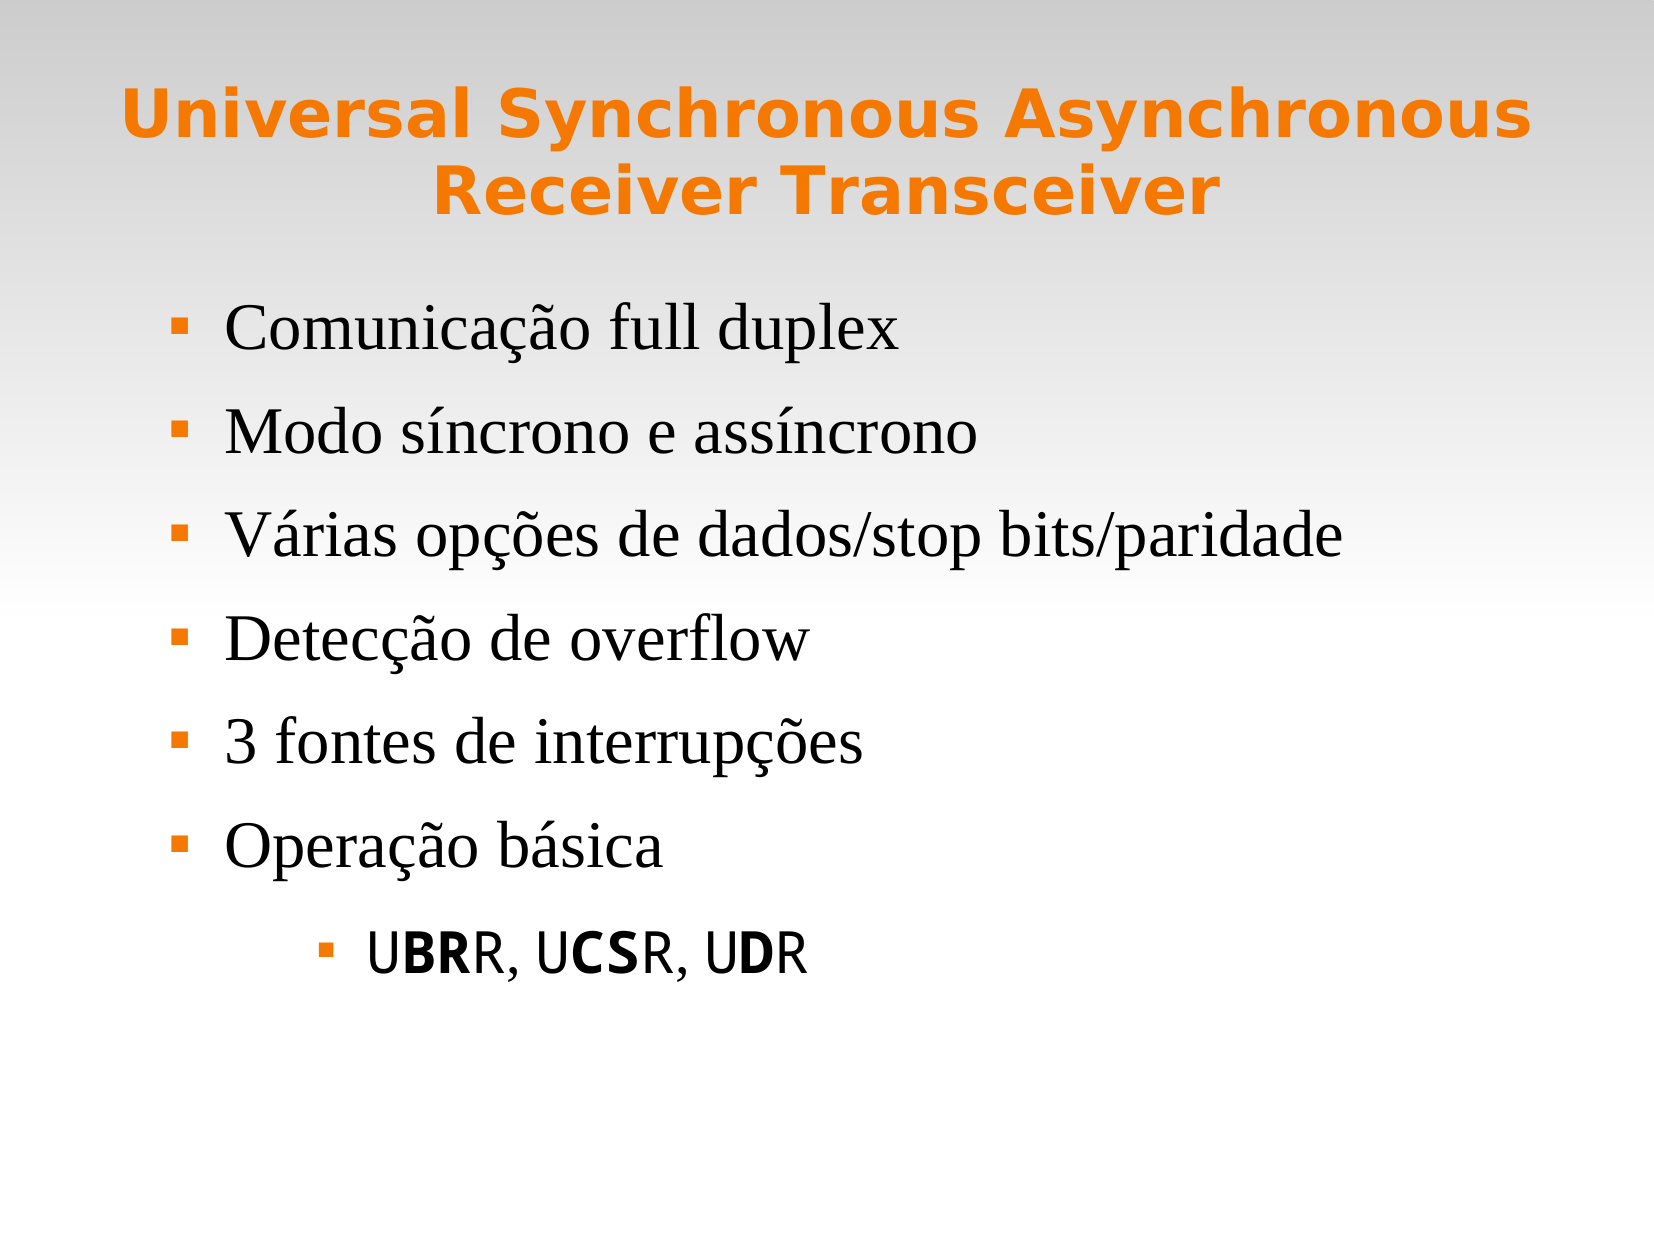

# Universal Synchronous Asynchronous Receiver Transceiver
Comunicação full duplex
Modo síncrono e assíncrono
Várias opções de dados/stop bits/paridade
Detecção de overflow
3 fontes de interrupções
Operação básica
UBRR, UCSR, UDR